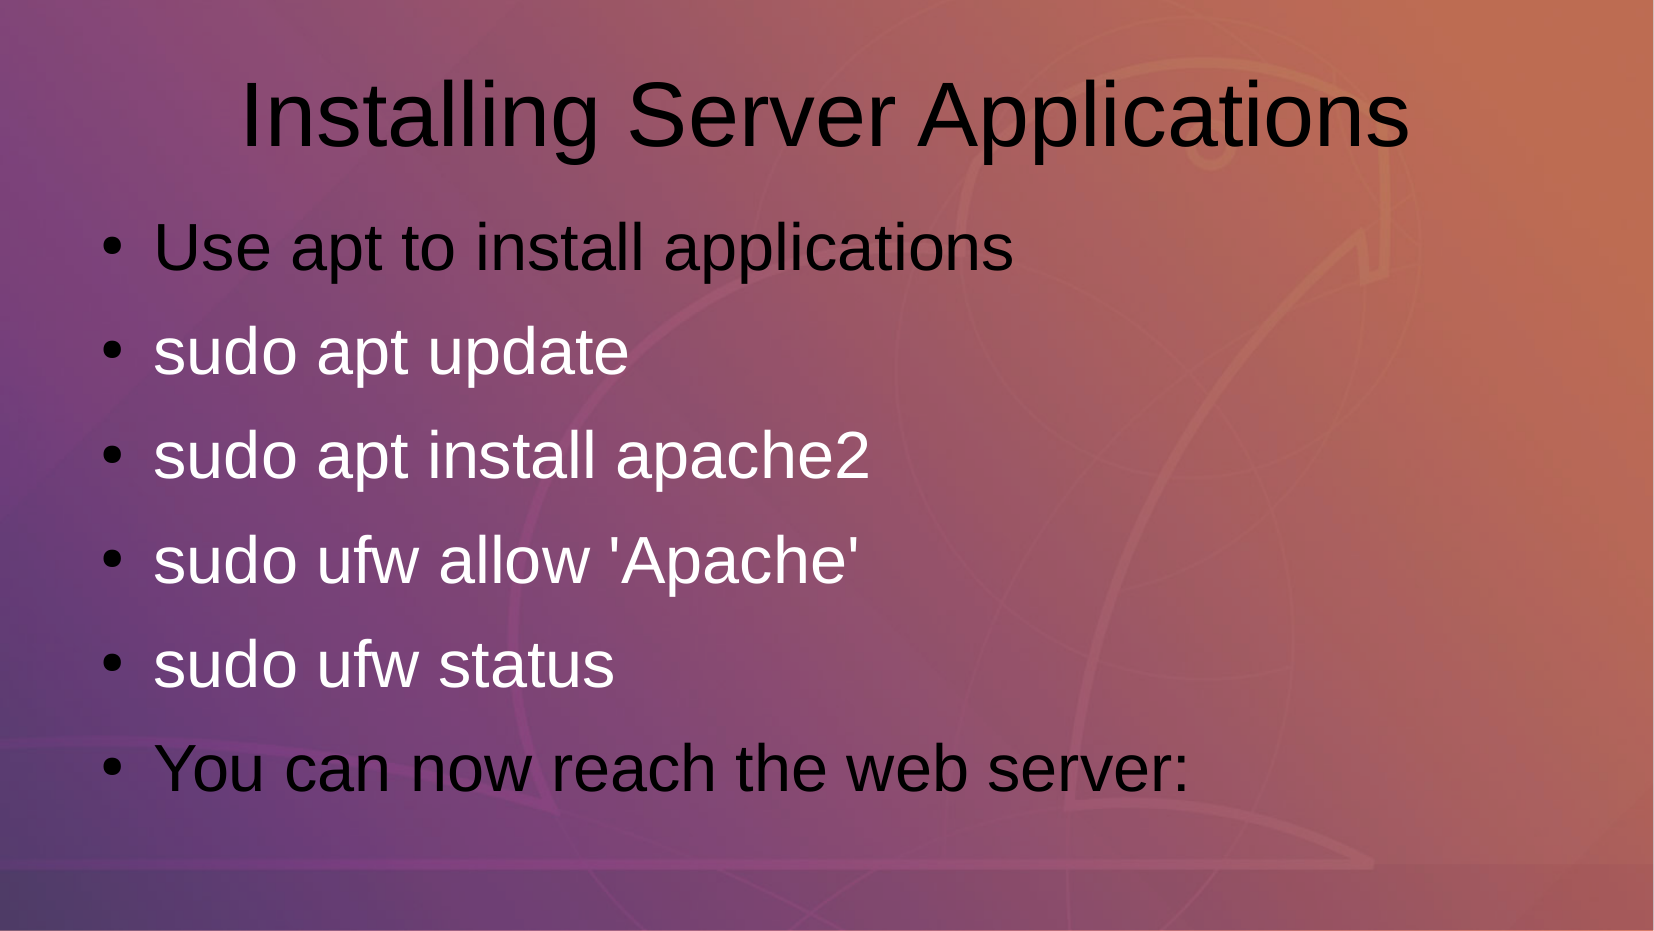

# Installing Server Applications
Use apt to install applications
sudo apt update
sudo apt install apache2
sudo ufw allow 'Apache'
sudo ufw status
You can now reach the web server: